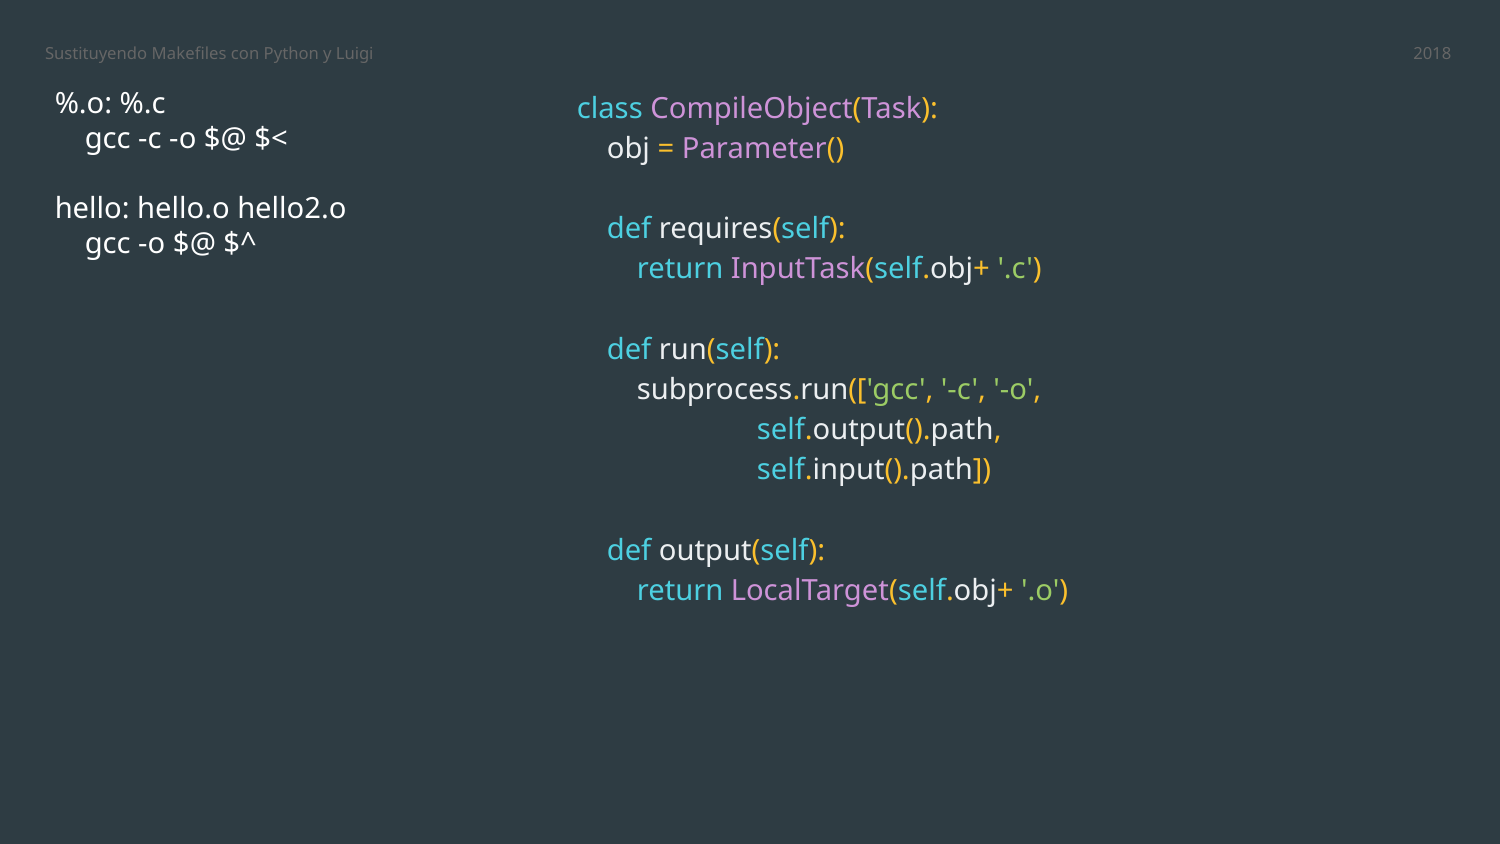

%.o: %.c
 gcc -c -o $@ $<
hello: hello.o hello2.o
 gcc -o $@ $^
# class CompileObject(Task): obj = Parameter() def requires(self): return InputTask(self.obj+ '.c') def run(self): subprocess.run(['gcc', '-c', '-o',
 self.output().path,
 self.input().path])
 def output(self):
 return LocalTarget(self.obj+ '.o')